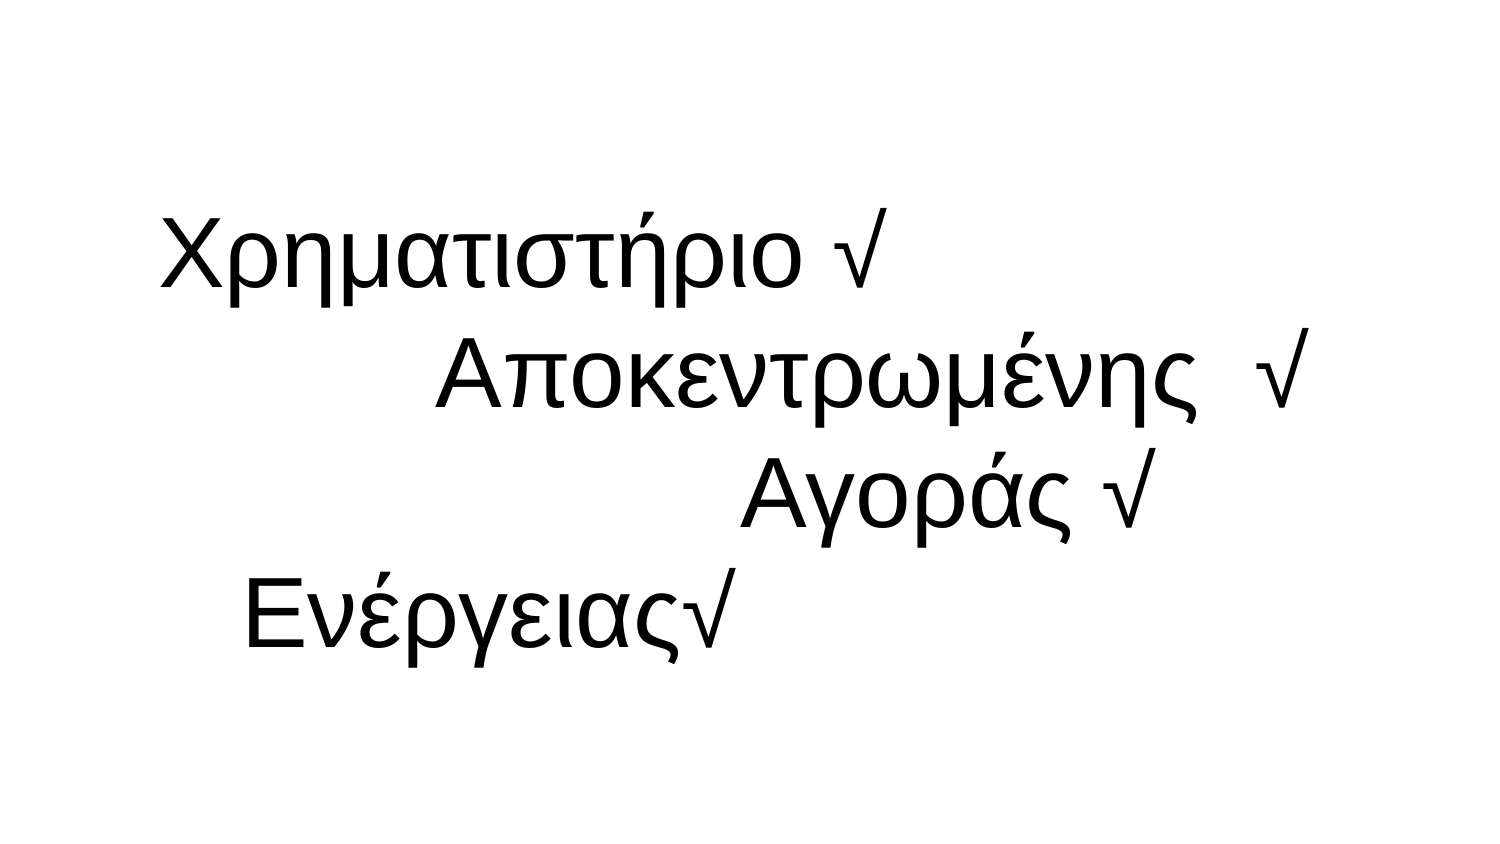

Χρηματιστήριο √
 Αποκεντρωμένης √
 Αγοράς √ Ενέργειας√